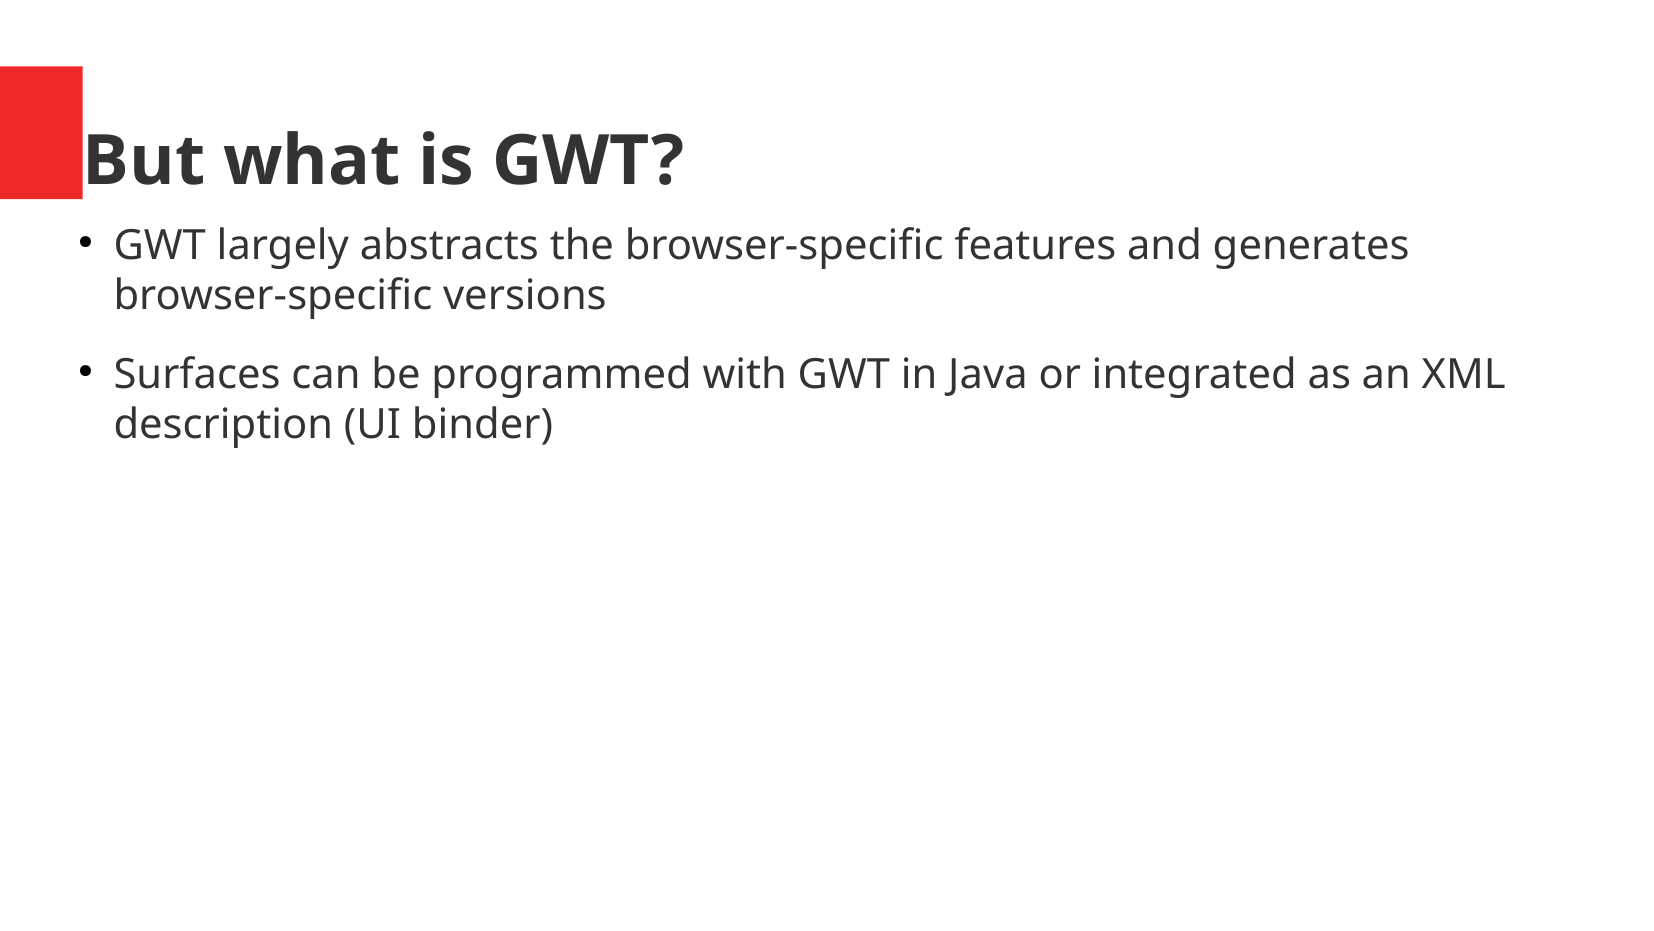

# But what is GWT?
GWT largely abstracts the browser-specific features and generates browser-specific versions
Surfaces can be programmed with GWT in Java or integrated as an XML description (UI binder)